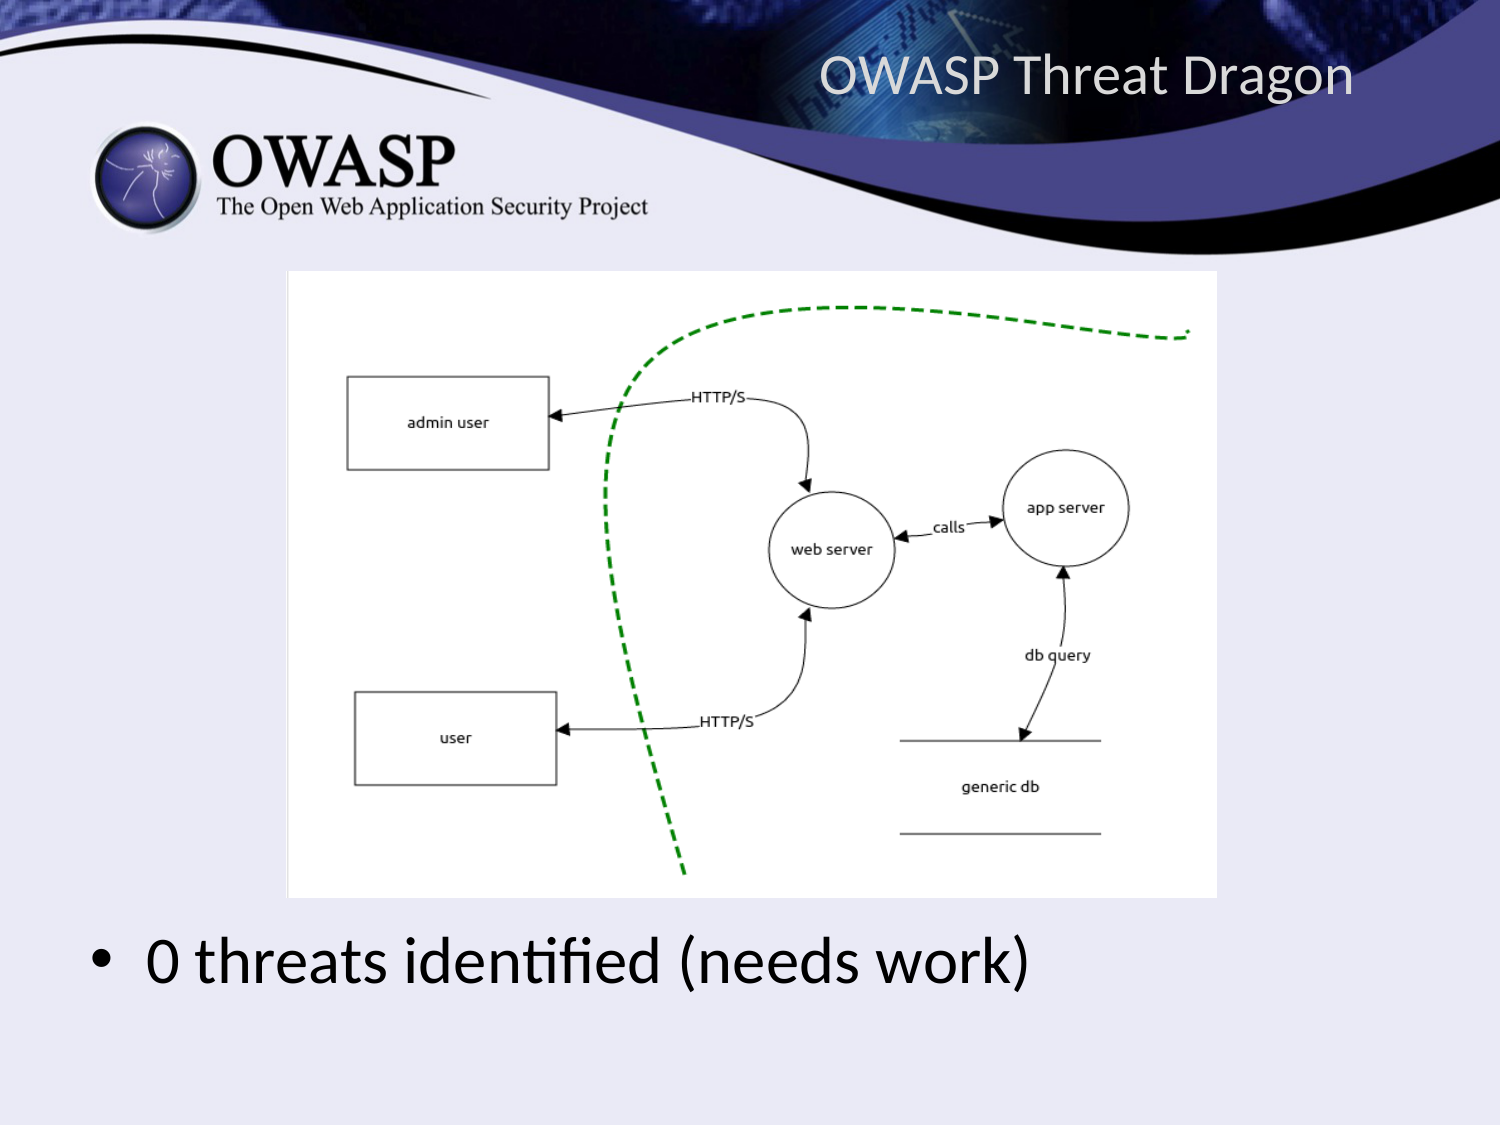

OWASP Threat Dragon
#
0 threats identified (needs work)